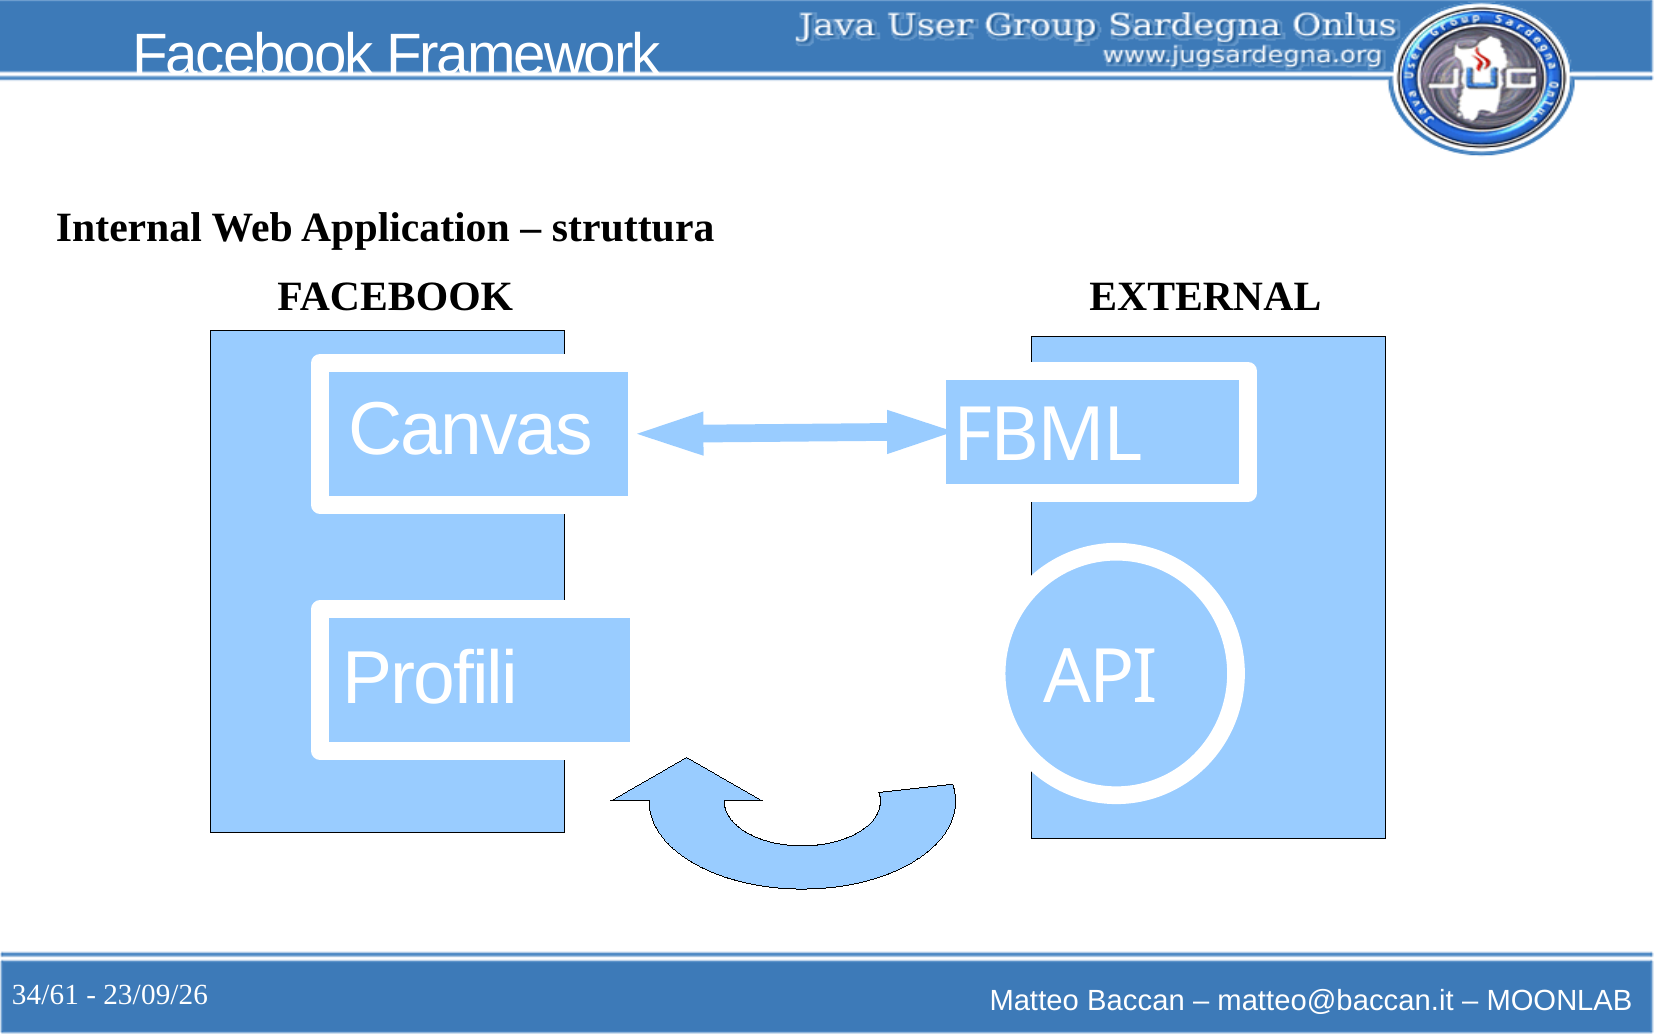

# Facebook Framework
Internal Web Application – struttura
			FACEBOOK								EXTERNAL
Canvas
FBML
API
Profili
34